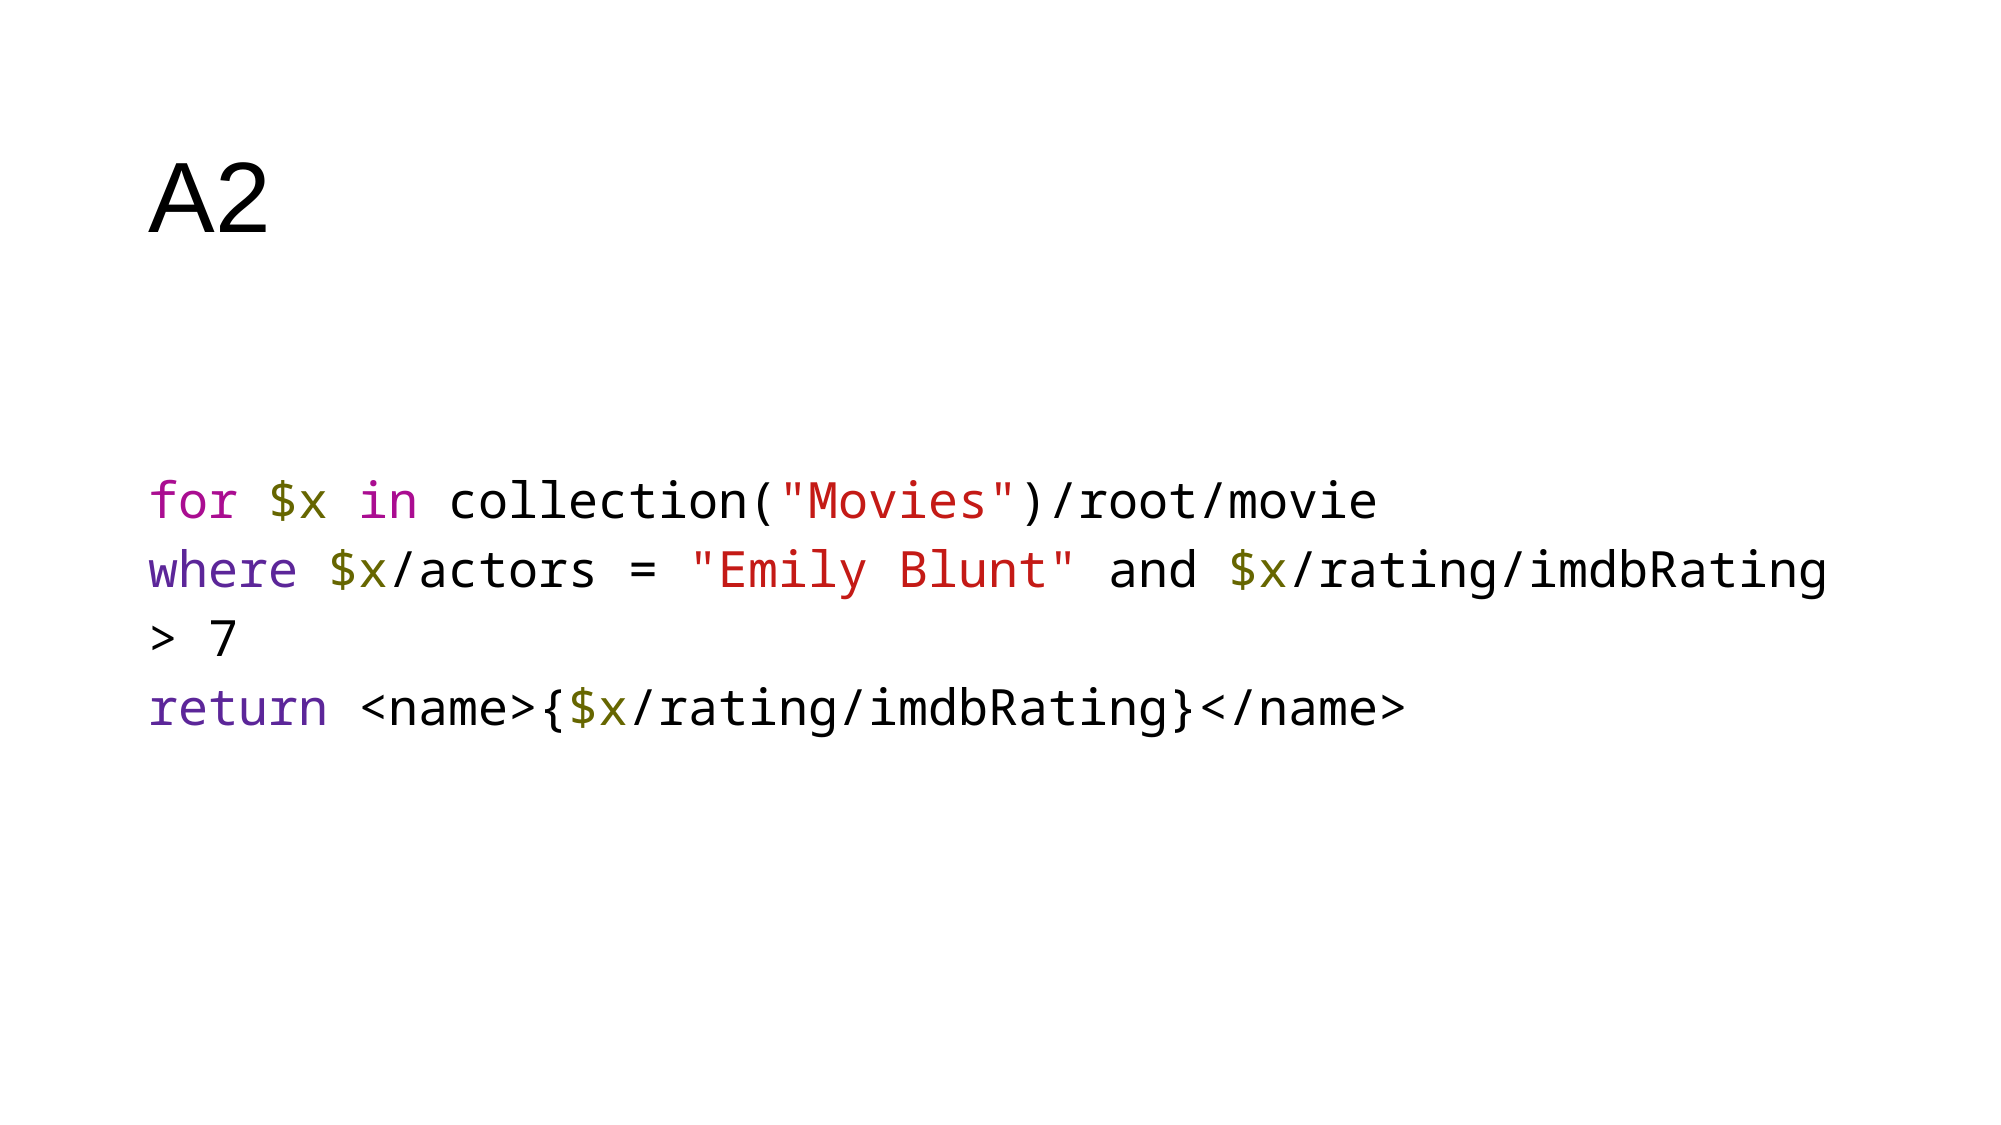

A2
for $x in collection("Movies")/root/movie
where $x/actors = "Emily Blunt" and $x/rating/imdbRating > 7
return <name>{$x/rating/imdbRating}</name>